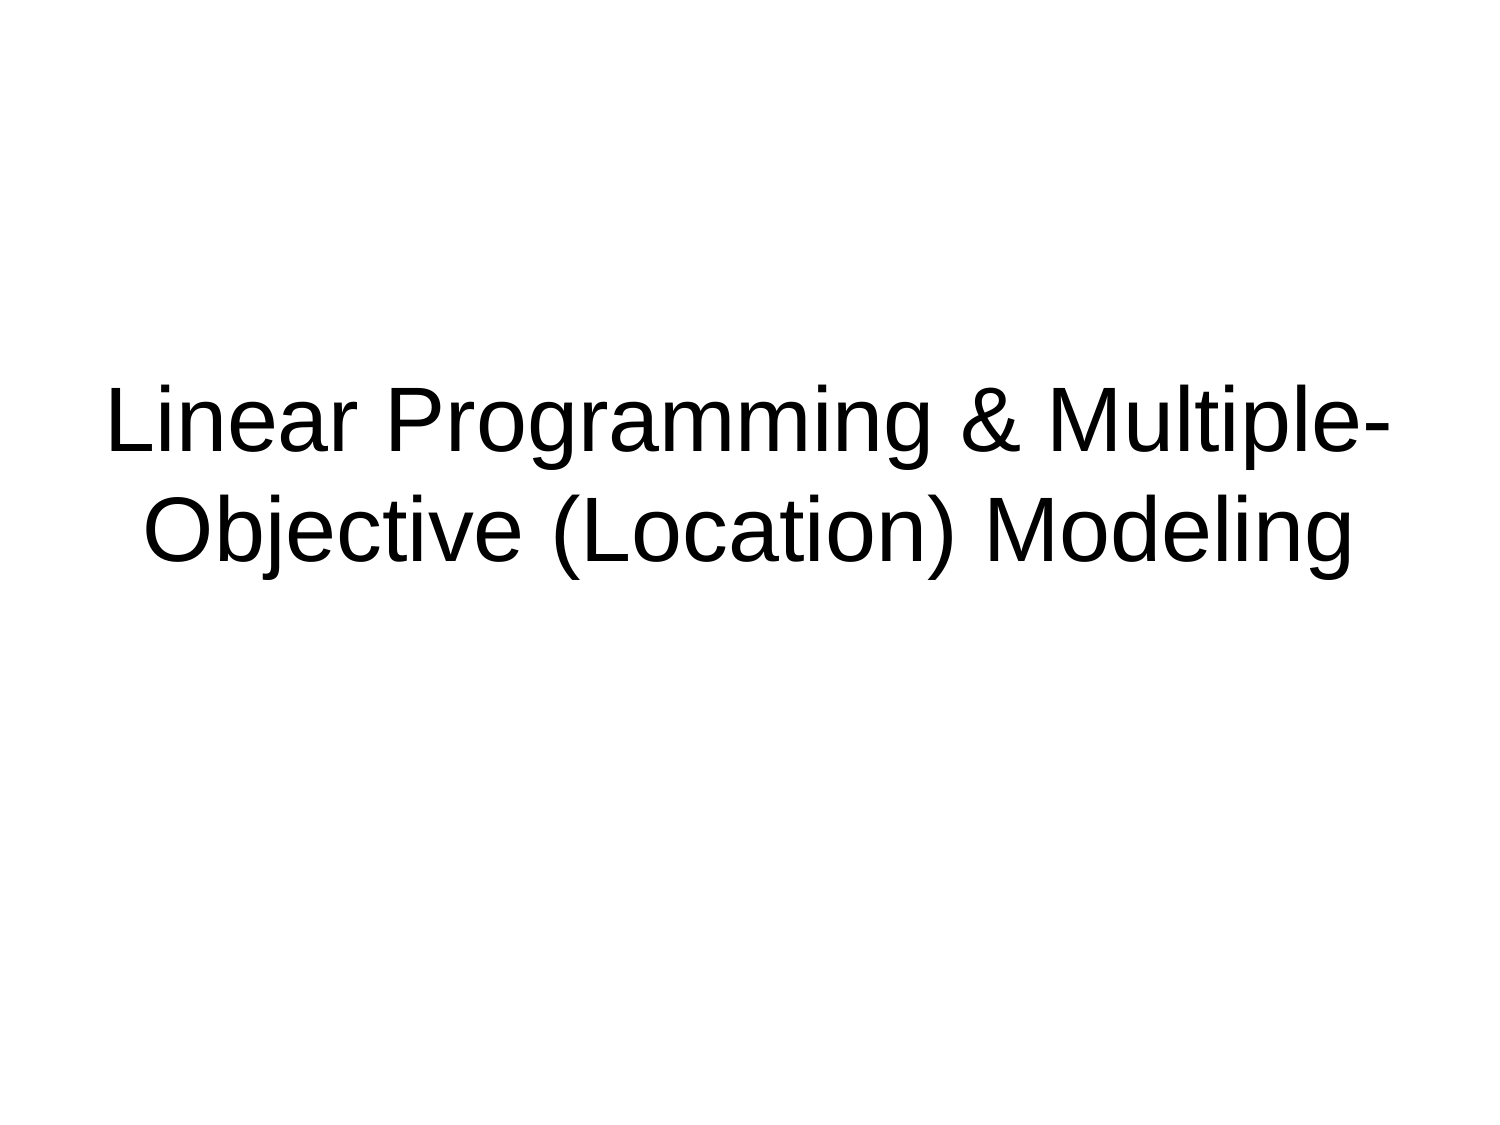

# Linear Programming & Multiple-Objective (Location) Modeling